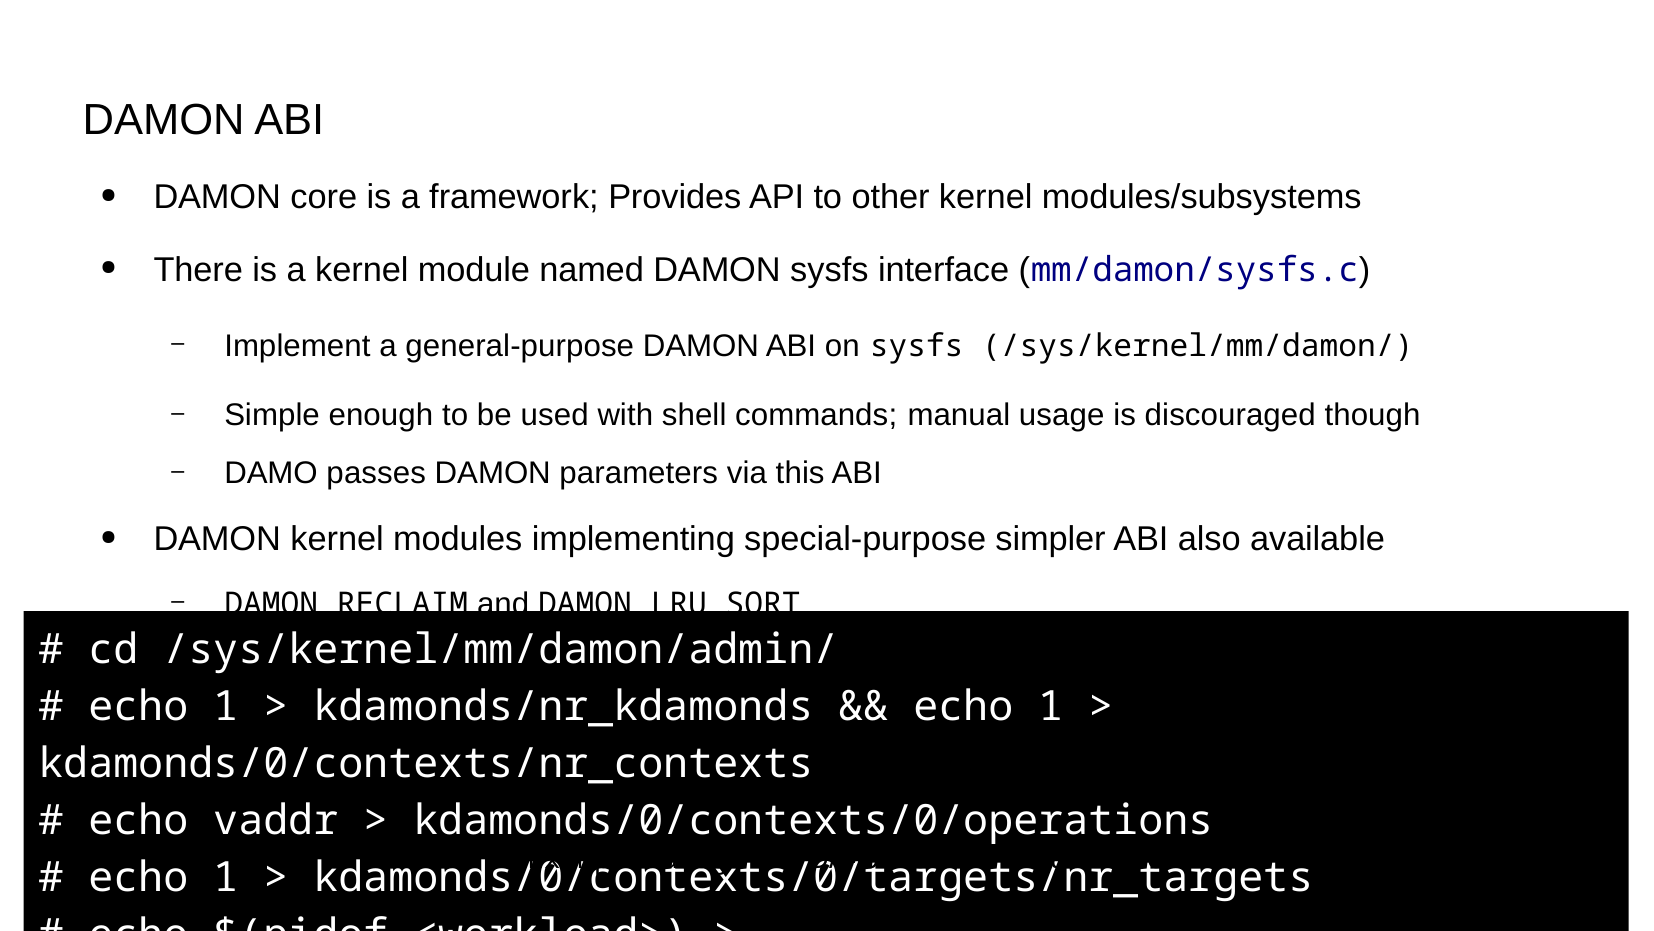

DAMON ABI
# DAMON core is a framework; Provides API to other kernel modules/subsystems
There is a kernel module named DAMON sysfs interface (mm/damon/sysfs.c)
Implement a general-purpose DAMON ABI on sysfs (/sys/kernel/mm/damon/)
Simple enough to be used with shell commands; manual usage is discouraged though
DAMO passes DAMON parameters via this ABI
DAMON kernel modules implementing special-purpose simpler ABI also available
DAMON_RECLAIM and DAMON_LRU_SORT
# cd /sys/kernel/mm/damon/admin/
# echo 1 > kdamonds/nr_kdamonds && echo 1 > kdamonds/0/contexts/nr_contexts
# echo vaddr > kdamonds/0/contexts/0/operations
# echo 1 > kdamonds/0/contexts/0/targets/nr_targets
# echo $(pidof <workload>) > kdamonds/0/contexts/0/targets/0/pid_target
# echo on > kdamonds/0/state
Example usage of DAMON sysfs interface